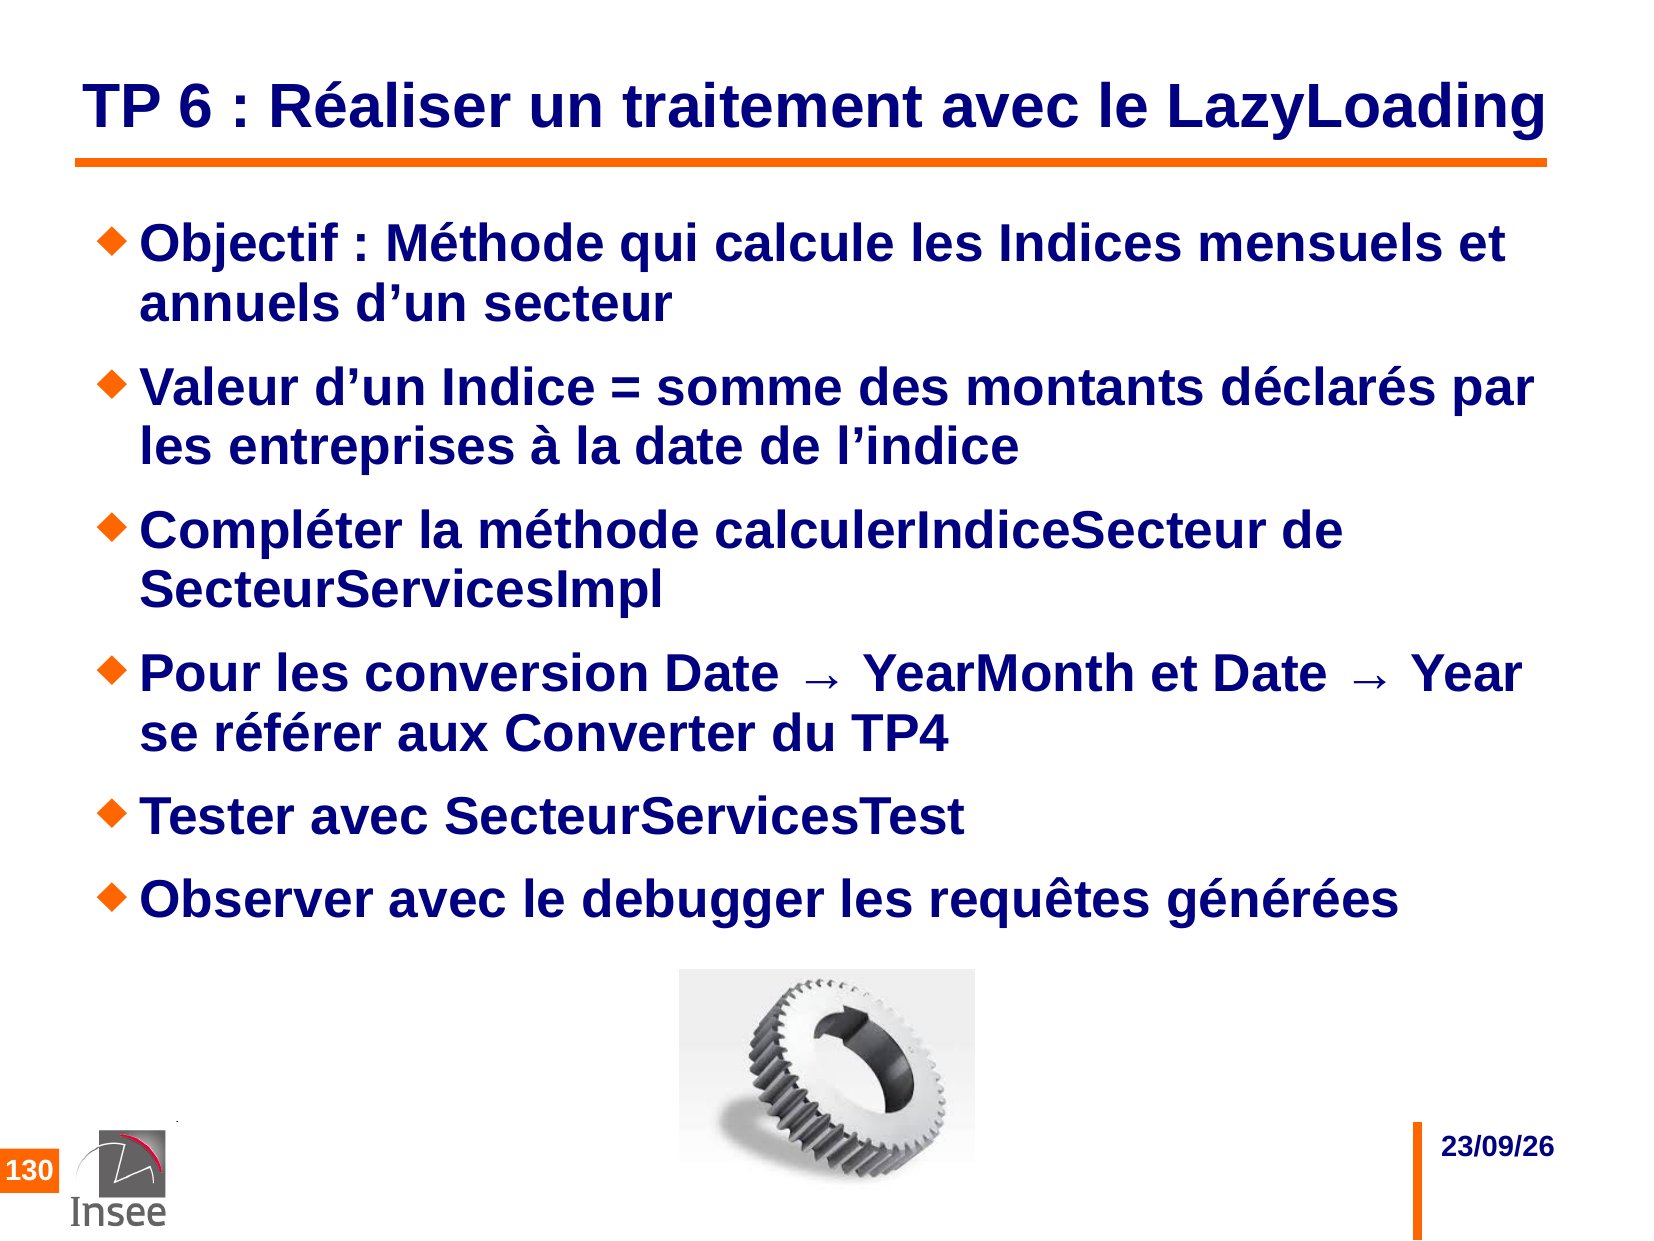

# TP 6 : Réaliser un traitement avec le LazyLoading
Objectif : Méthode qui calcule les Indices mensuels et annuels d’un secteur
Valeur d’un Indice = somme des montants déclarés par les entreprises à la date de l’indice
Compléter la méthode calculerIndiceSecteur de SecteurServicesImpl
Pour les conversion Date → YearMonth et Date → Year se référer aux Converter du TP4
Tester avec SecteurServicesTest
Observer avec le debugger les requêtes générées
130